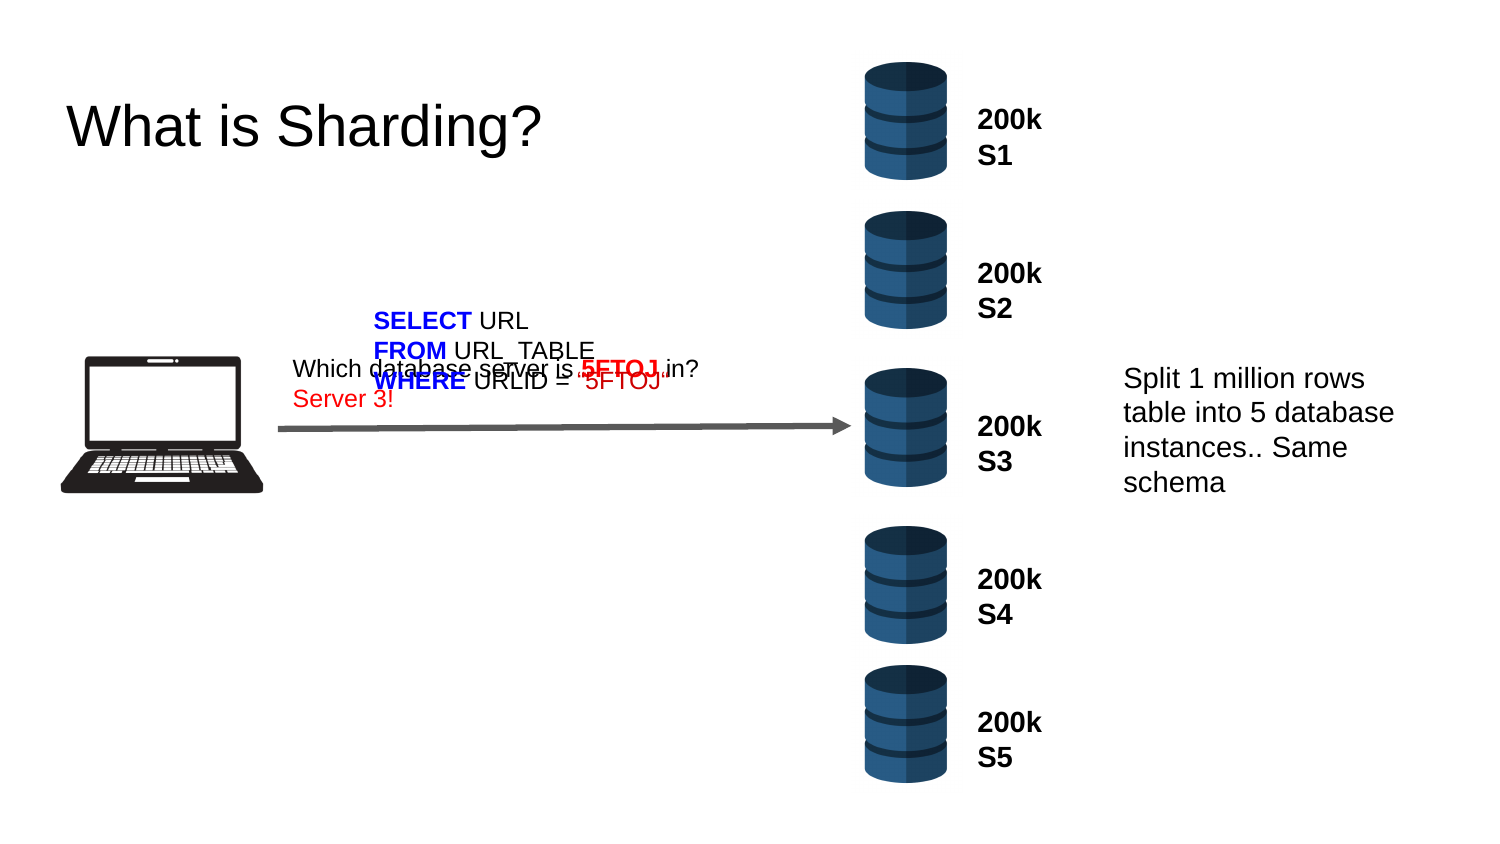

# What is Sharding?
200k
S1
200k
S2
SELECT URL
FROM URL_TABLE
WHERE URLID = “5FTOJ“
Which database server is 5FTOJ in?
Server 3!
Split 1 million rows table into 5 database instances.. Same schema
200k
S3
200k
S4
200k
S5